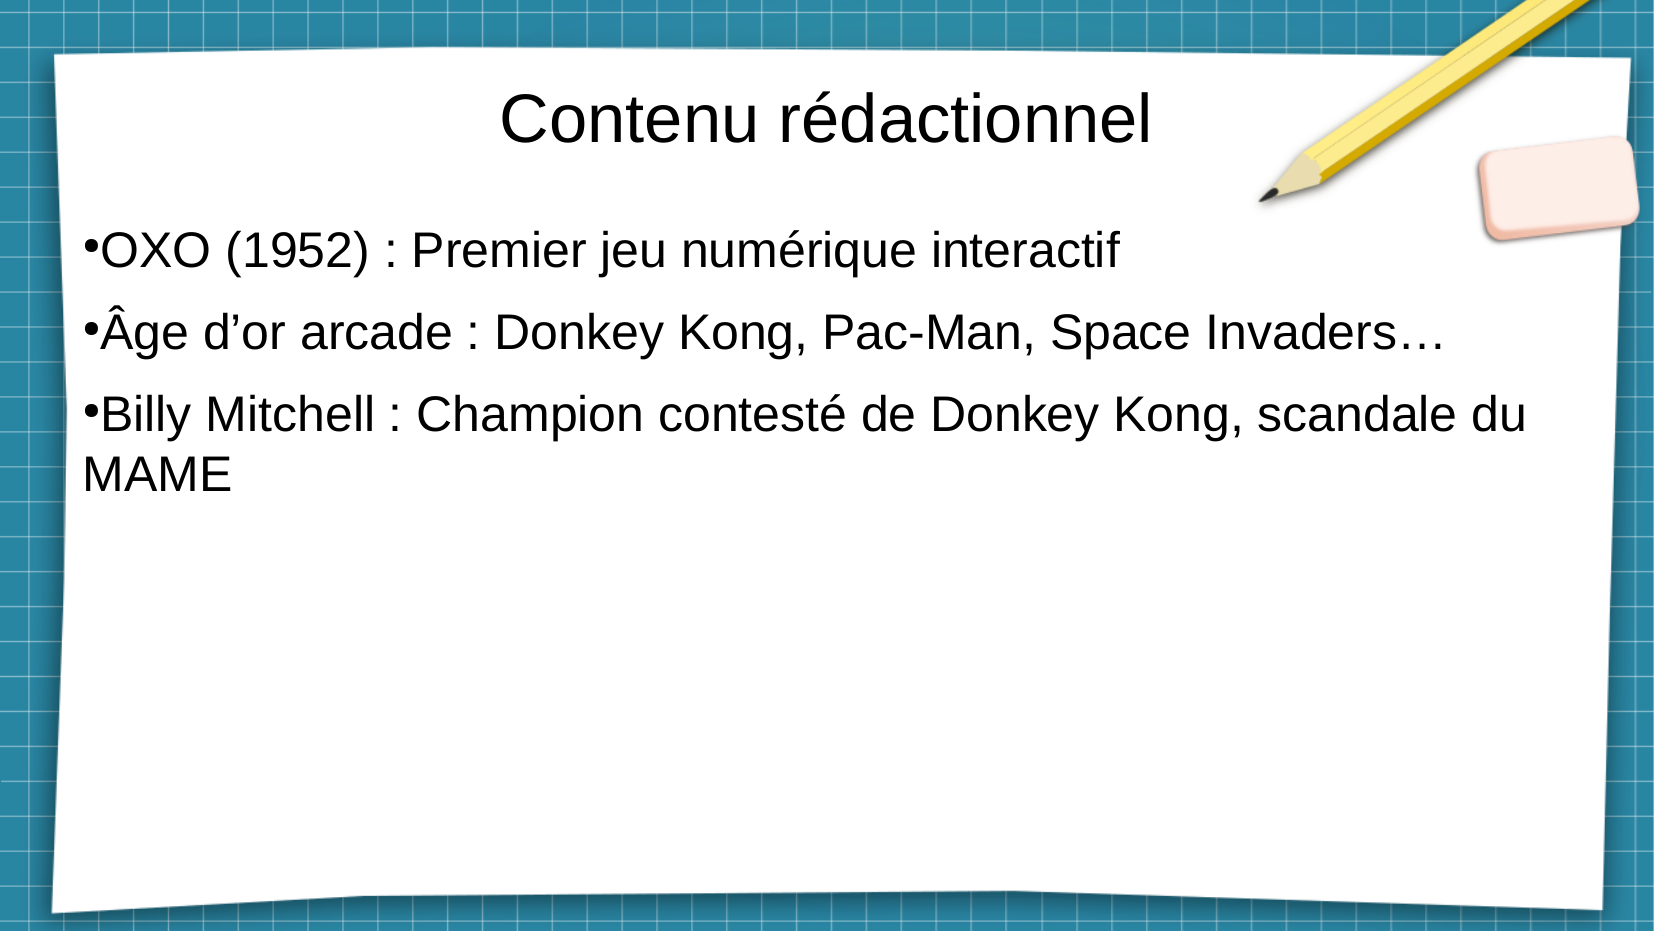

# Contenu rédactionnel
OXO (1952) : Premier jeu numérique interactif
Âge d’or arcade : Donkey Kong, Pac-Man, Space Invaders…
Billy Mitchell : Champion contesté de Donkey Kong, scandale du MAME